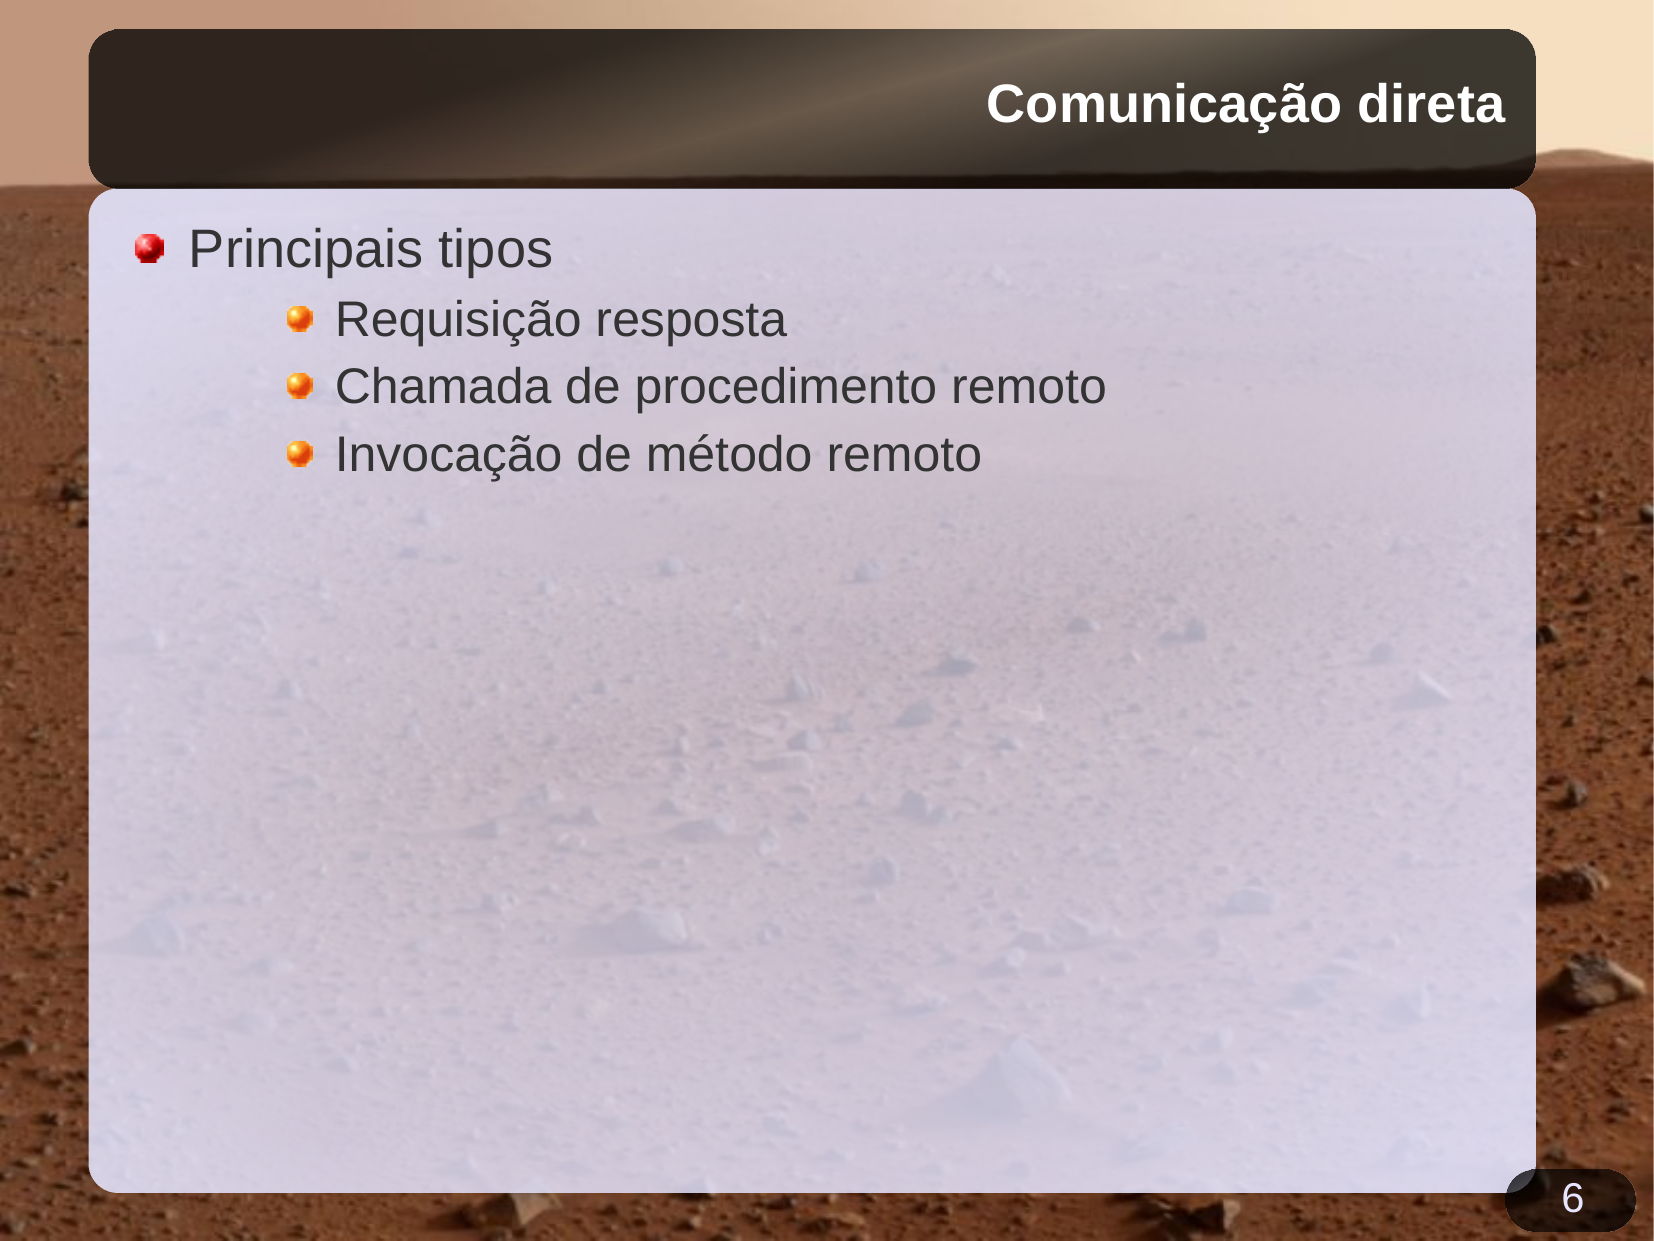

# Comunicação direta
Principais tipos
Requisição resposta
Chamada de procedimento remoto
Invocação de método remoto